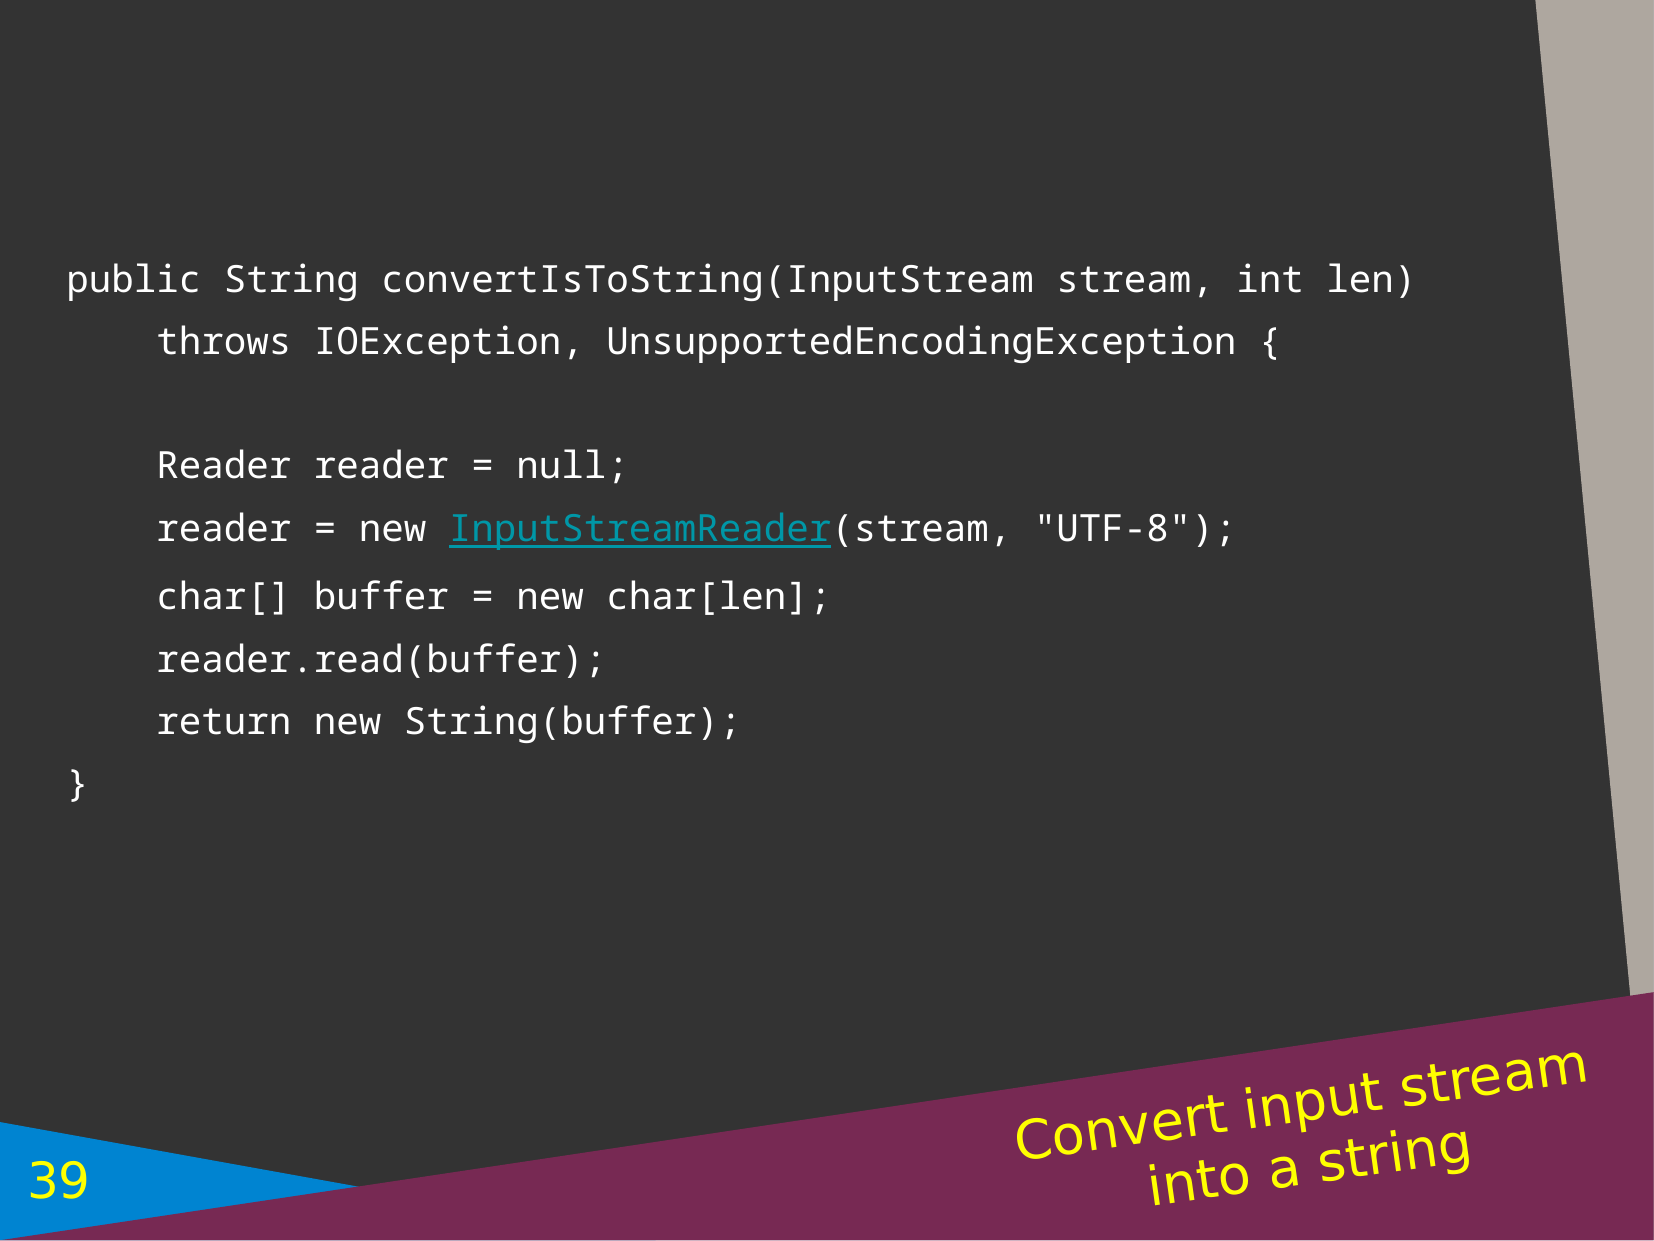

public String convertIsToString(InputStream stream, int len)
 throws IOException, UnsupportedEncodingException {
 Reader reader = null;
 reader = new InputStreamReader(stream, "UTF-8");
 char[] buffer = new char[len];
 reader.read(buffer);
 return new String(buffer);
}
# Convert input stream into a string
39